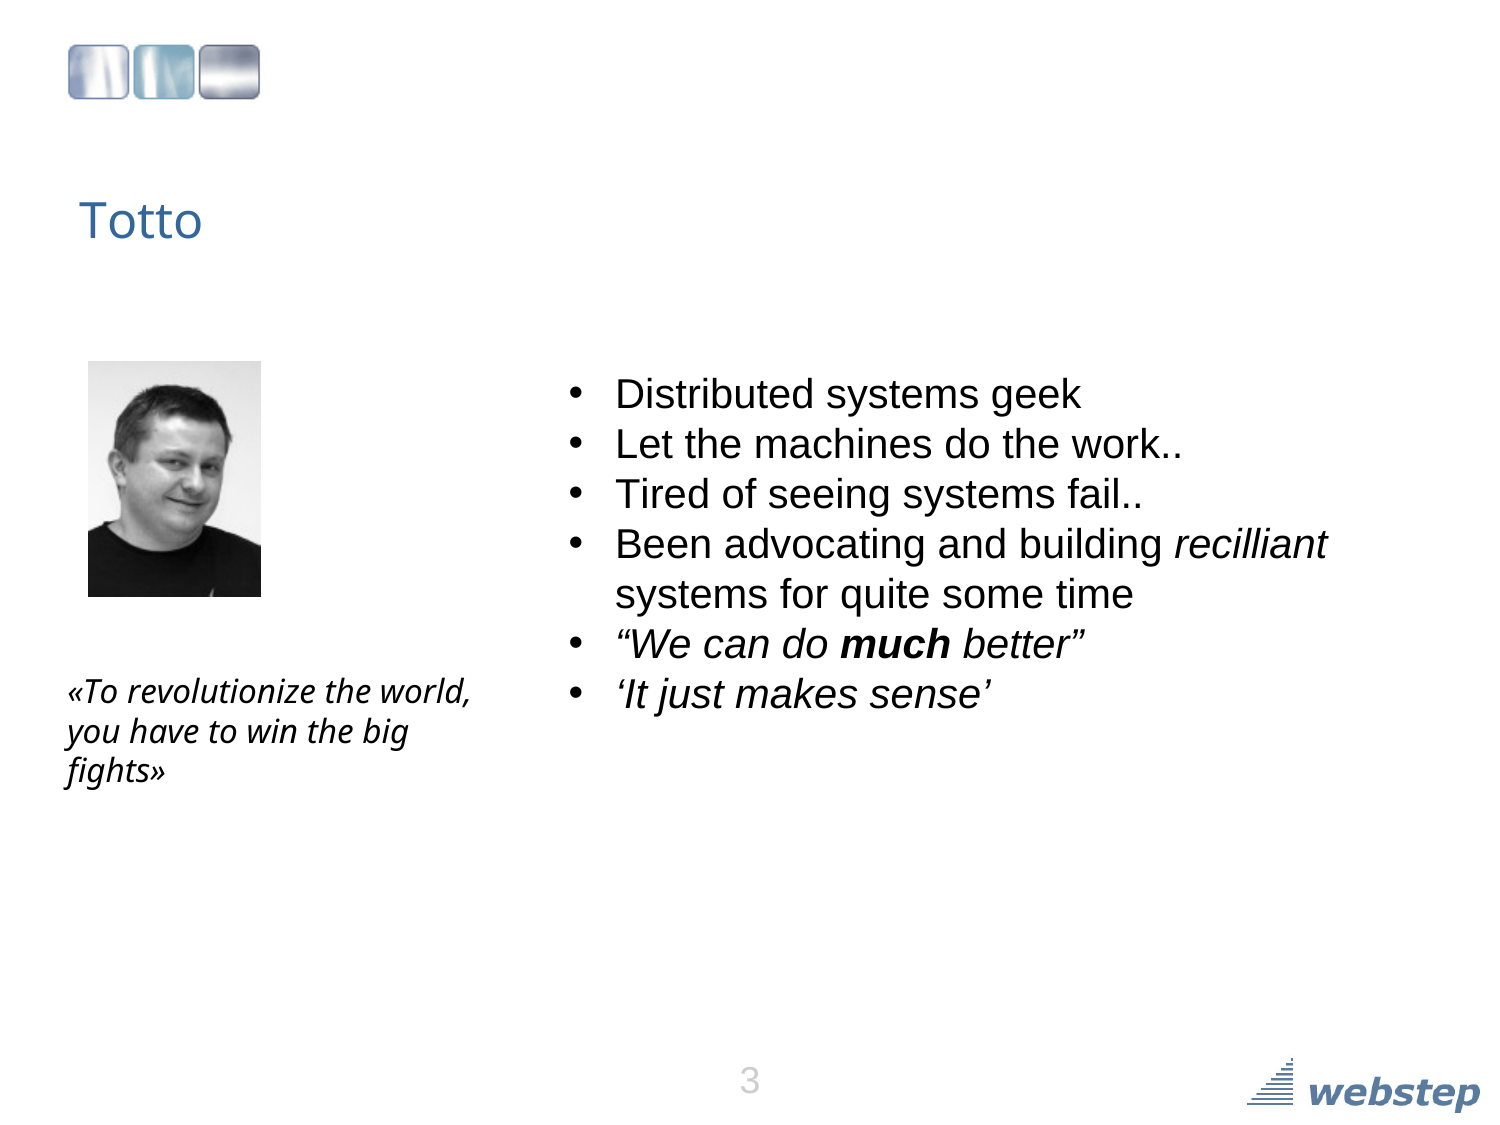

Totto
Distributed systems geek
Let the machines do the work..
Tired of seeing systems fail..
Been advocating and building recilliant systems for quite some time
“We can do much better”
‘It just makes sense’
«To revolutionize the world, you have to win the big fights»